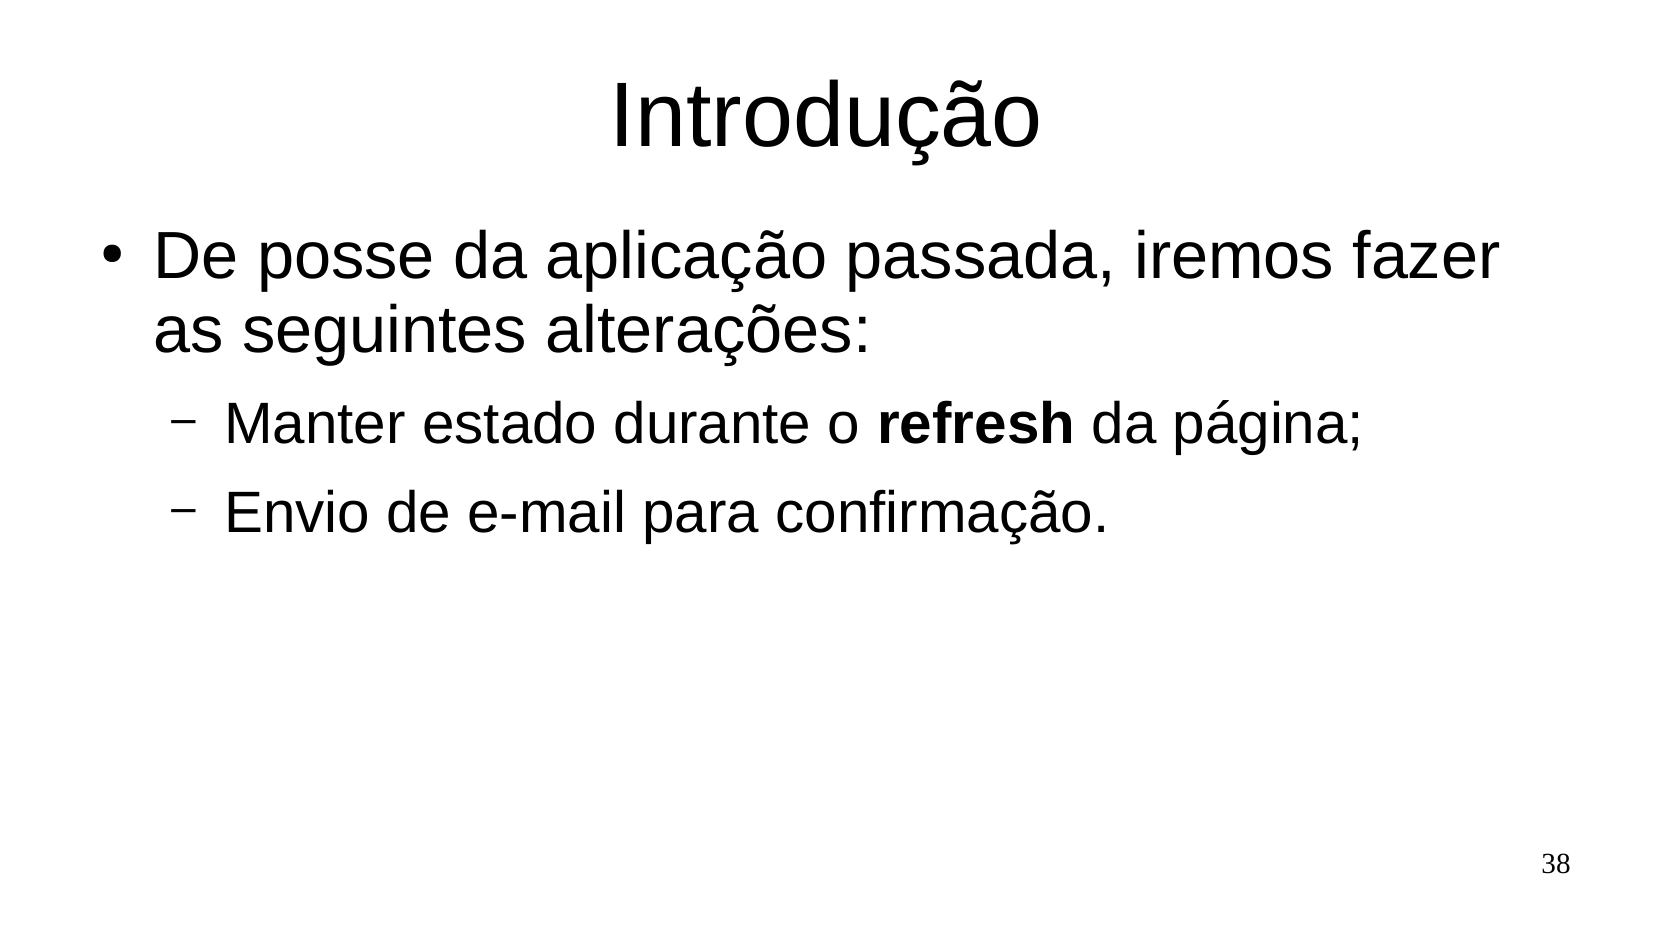

# Introdução
De posse da aplicação passada, iremos fazer as seguintes alterações:
Manter estado durante o refresh da página;
Envio de e-mail para confirmação.
38